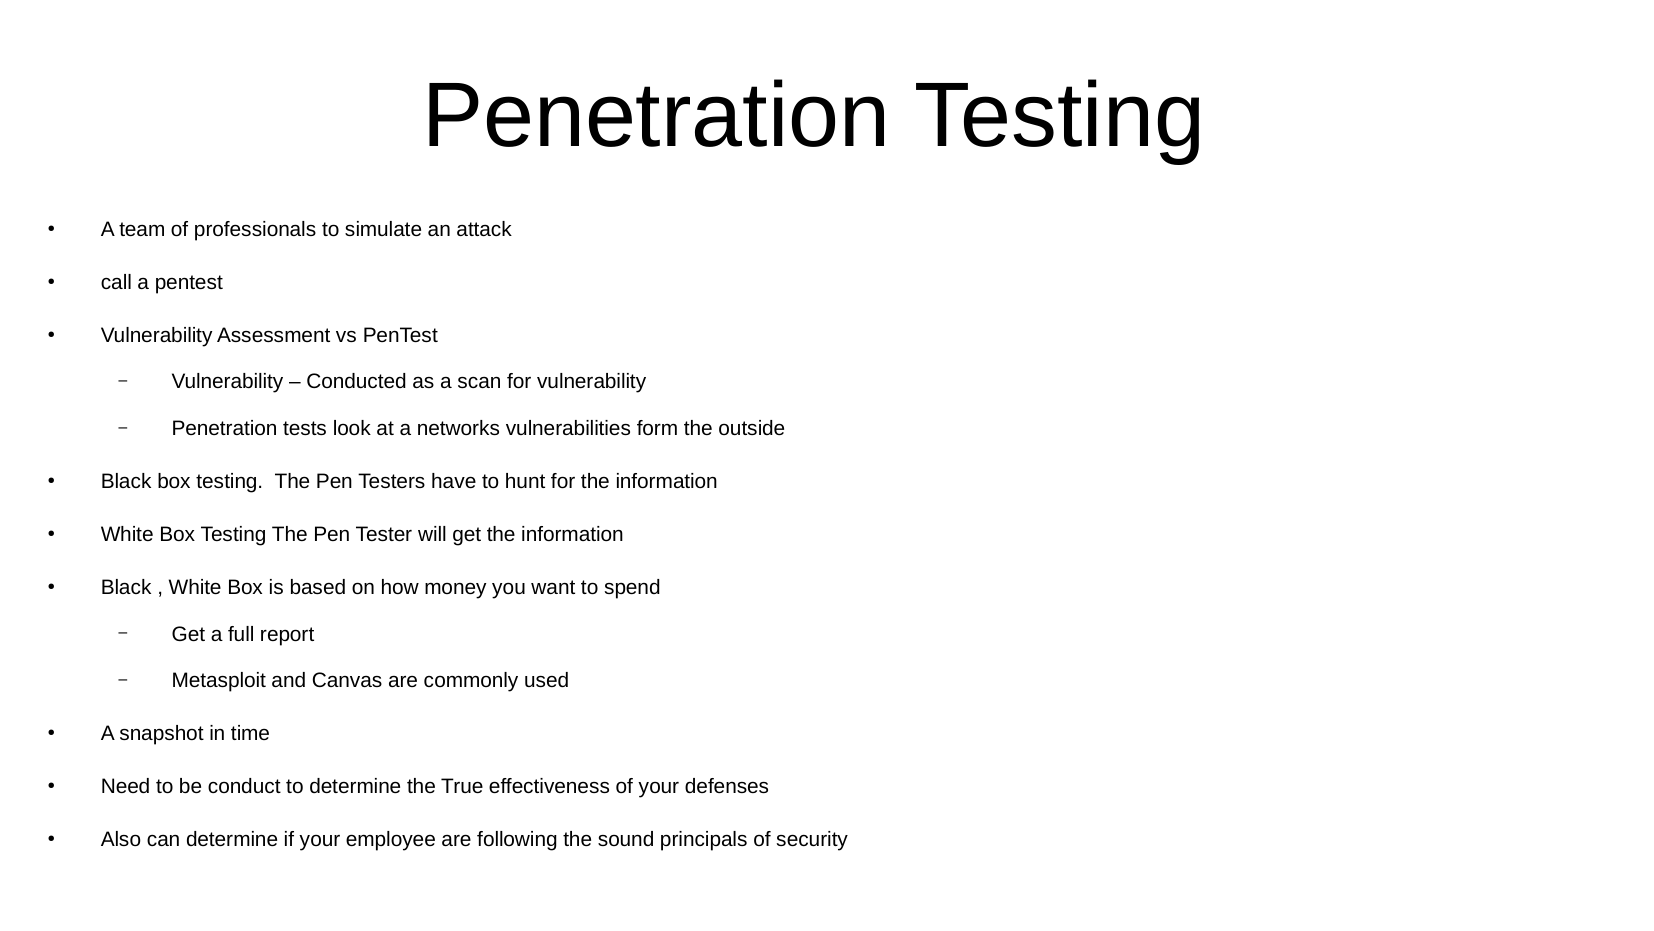

# Penetration Testing
A team of professionals to simulate an attack
call a pentest
Vulnerability Assessment vs PenTest
Vulnerability – Conducted as a scan for vulnerability
Penetration tests look at a networks vulnerabilities form the outside
Black box testing. The Pen Testers have to hunt for the information
White Box Testing The Pen Tester will get the information
Black , White Box is based on how money you want to spend
Get a full report
Metasploit and Canvas are commonly used
A snapshot in time
Need to be conduct to determine the True effectiveness of your defenses
Also can determine if your employee are following the sound principals of security